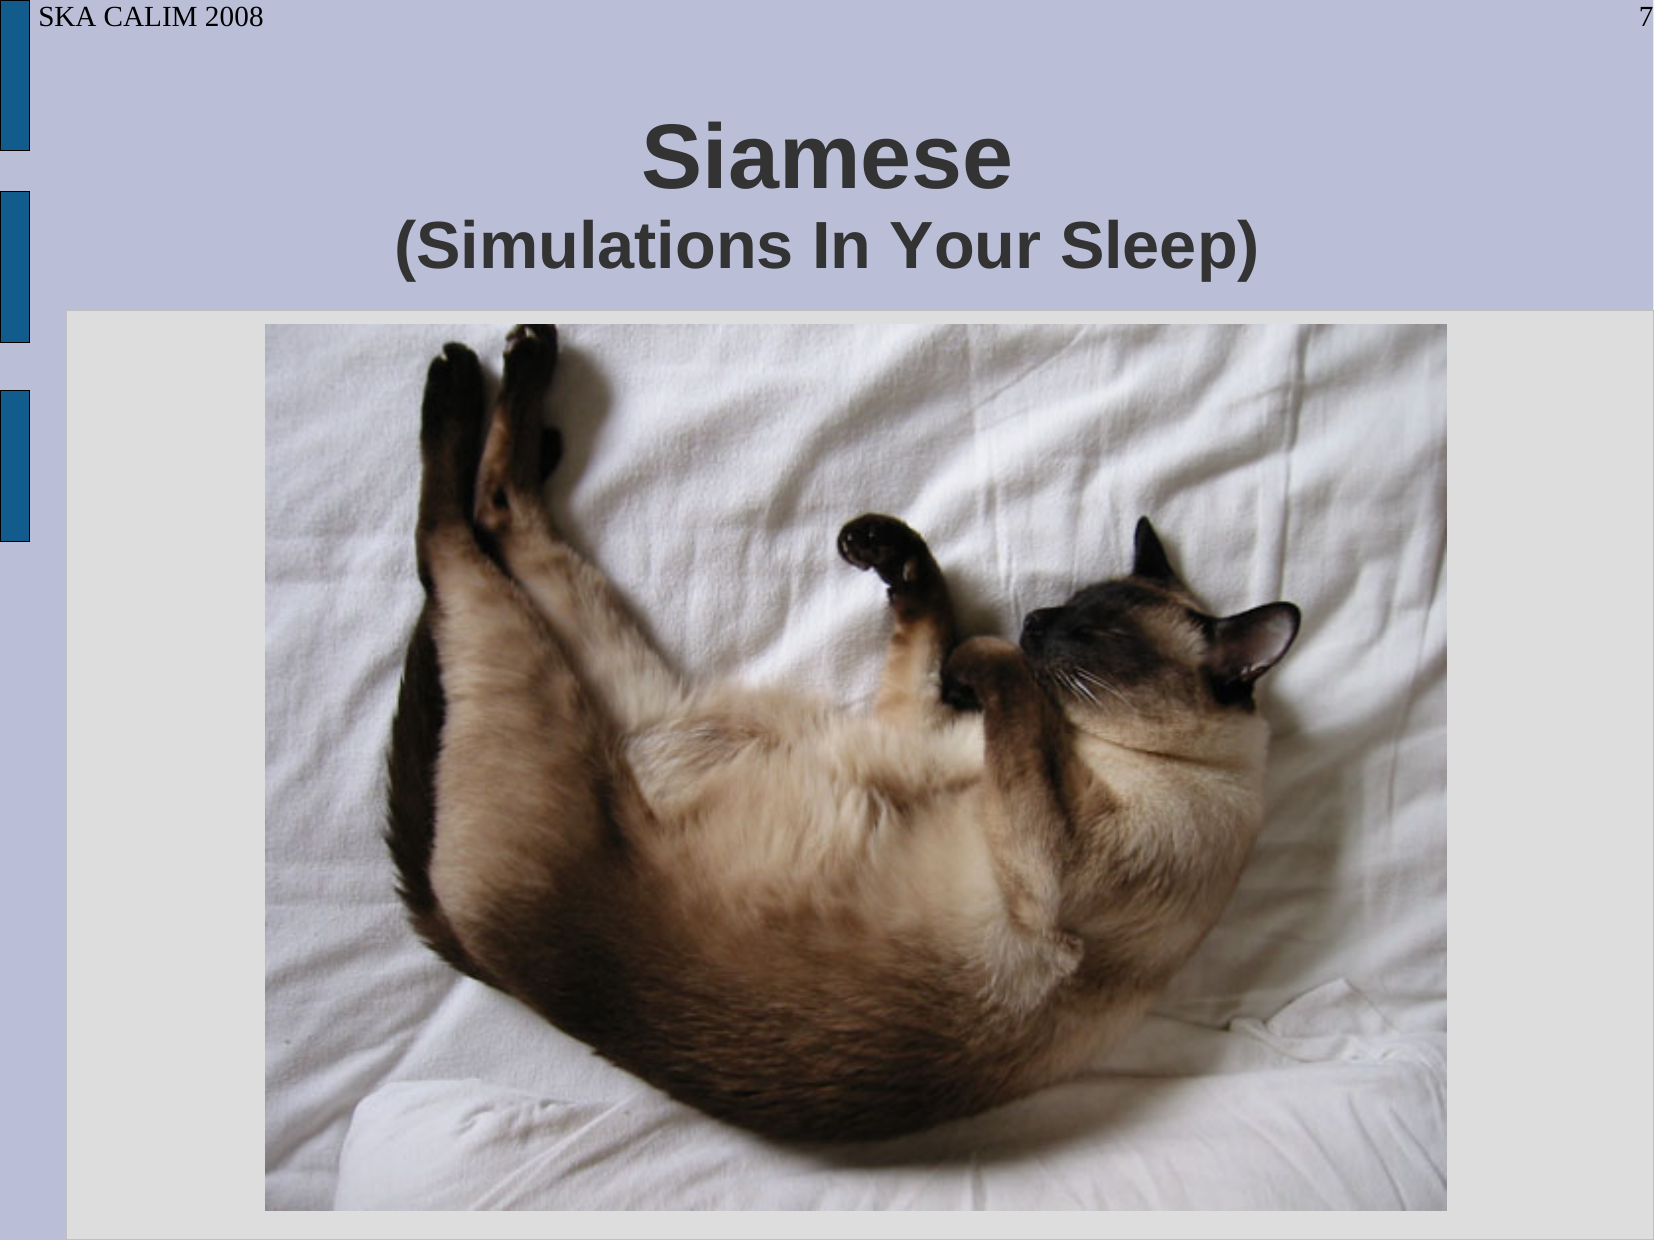

SKA CALIM 2008
7
# Siamese (Simulations In Your Sleep)